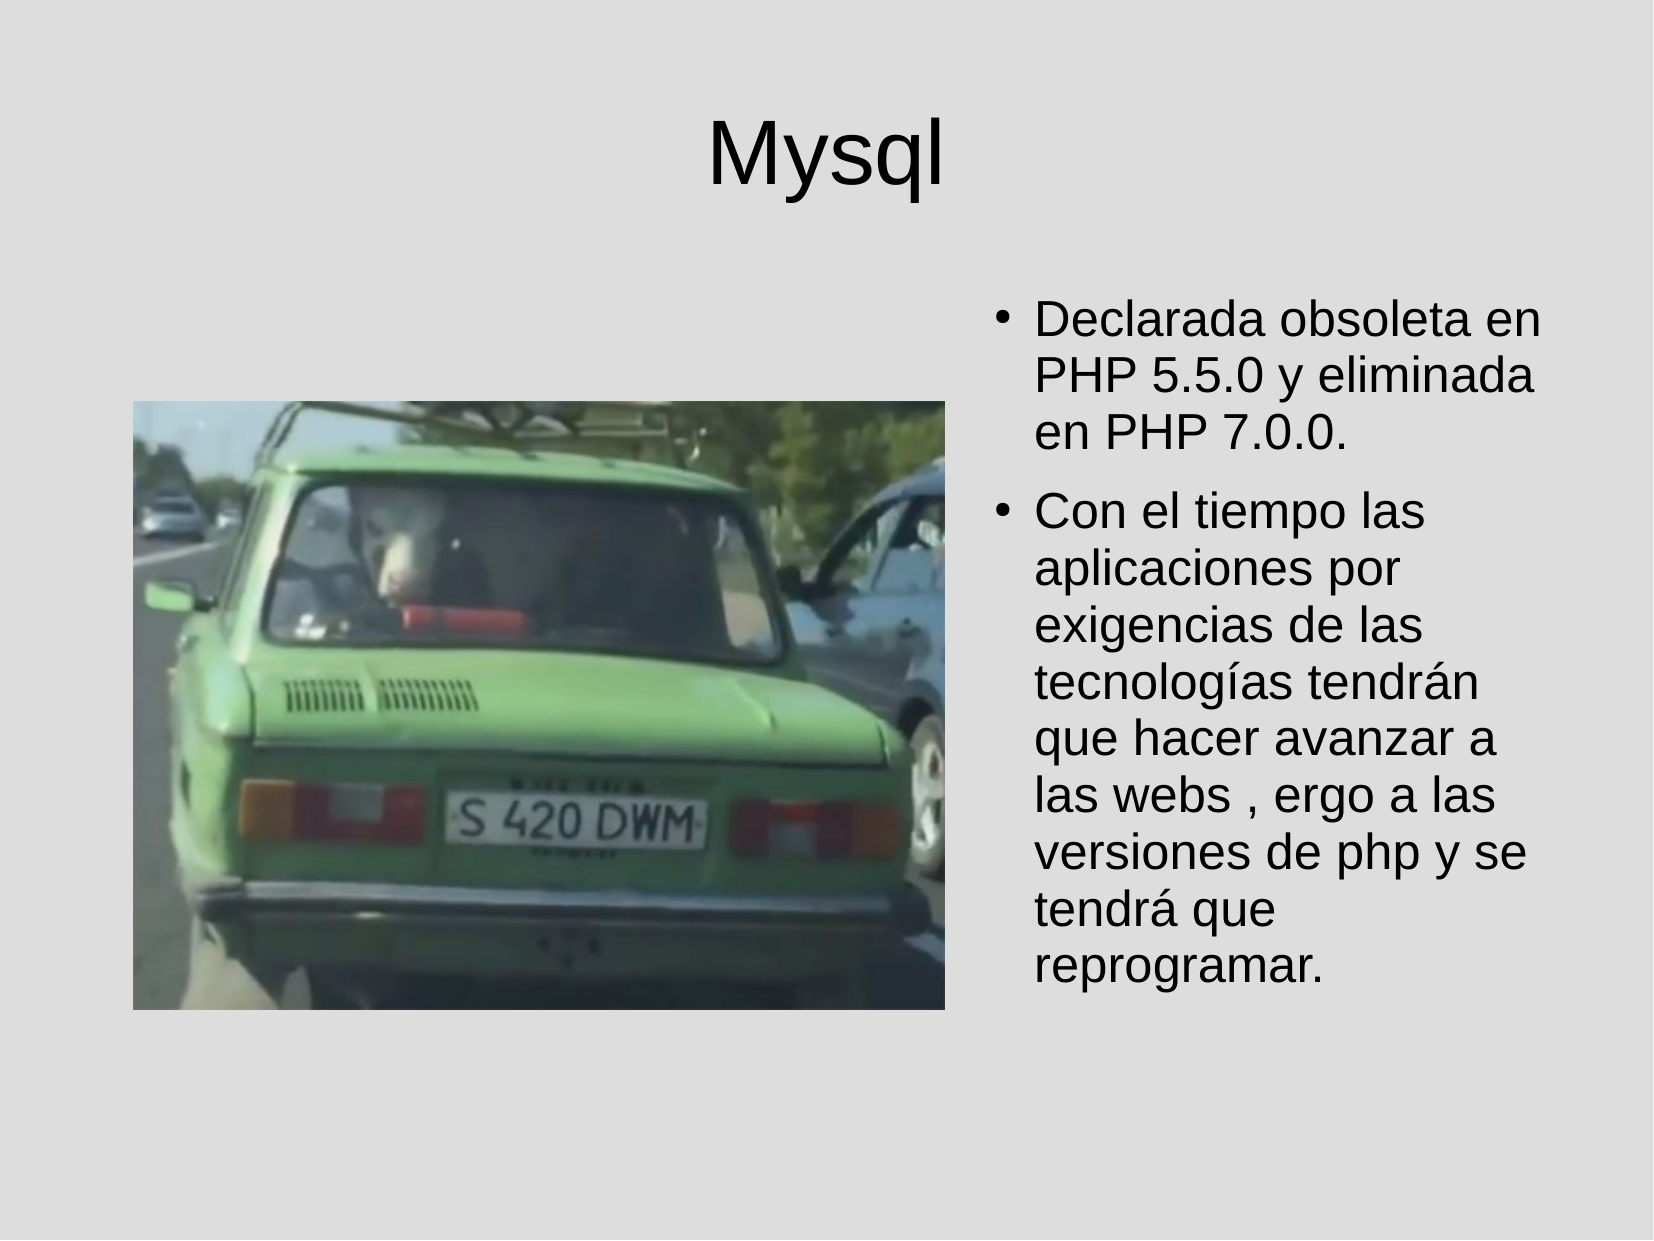

# Mysql
Declarada obsoleta en PHP 5.5.0 y eliminada en PHP 7.0.0.
Con el tiempo las aplicaciones por exigencias de las tecnologías tendrán que hacer avanzar a las webs , ergo a las versiones de php y se tendrá que reprogramar.